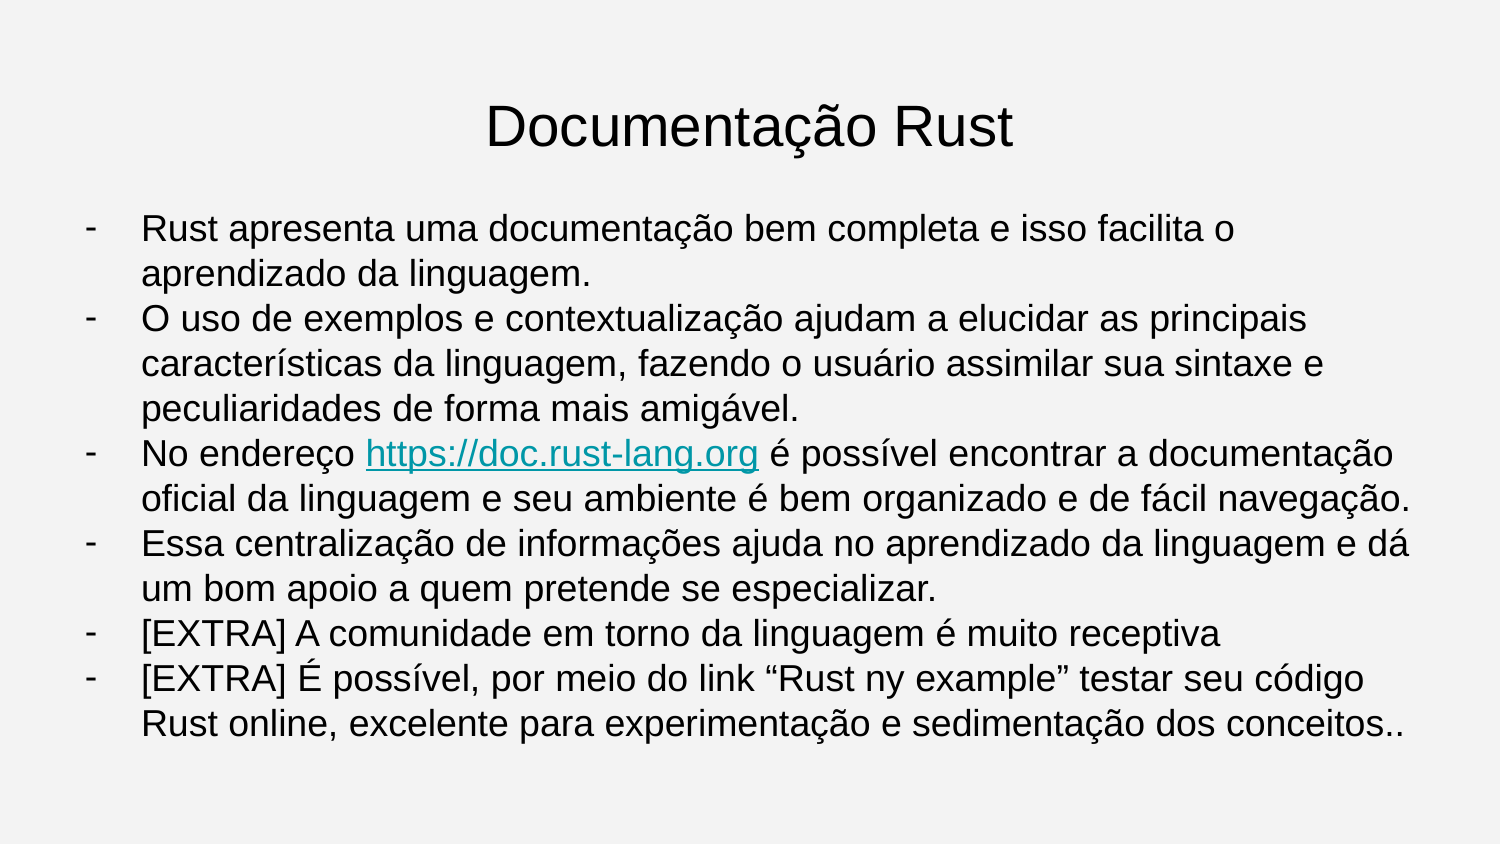

# Documentação Rust
Rust apresenta uma documentação bem completa e isso facilita o aprendizado da linguagem.
O uso de exemplos e contextualização ajudam a elucidar as principais características da linguagem, fazendo o usuário assimilar sua sintaxe e peculiaridades de forma mais amigável.
No endereço https://doc.rust-lang.org é possível encontrar a documentação oficial da linguagem e seu ambiente é bem organizado e de fácil navegação.
Essa centralização de informações ajuda no aprendizado da linguagem e dá um bom apoio a quem pretende se especializar.
[EXTRA] A comunidade em torno da linguagem é muito receptiva
[EXTRA] É possível, por meio do link “Rust ny example” testar seu código Rust online, excelente para experimentação e sedimentação dos conceitos..